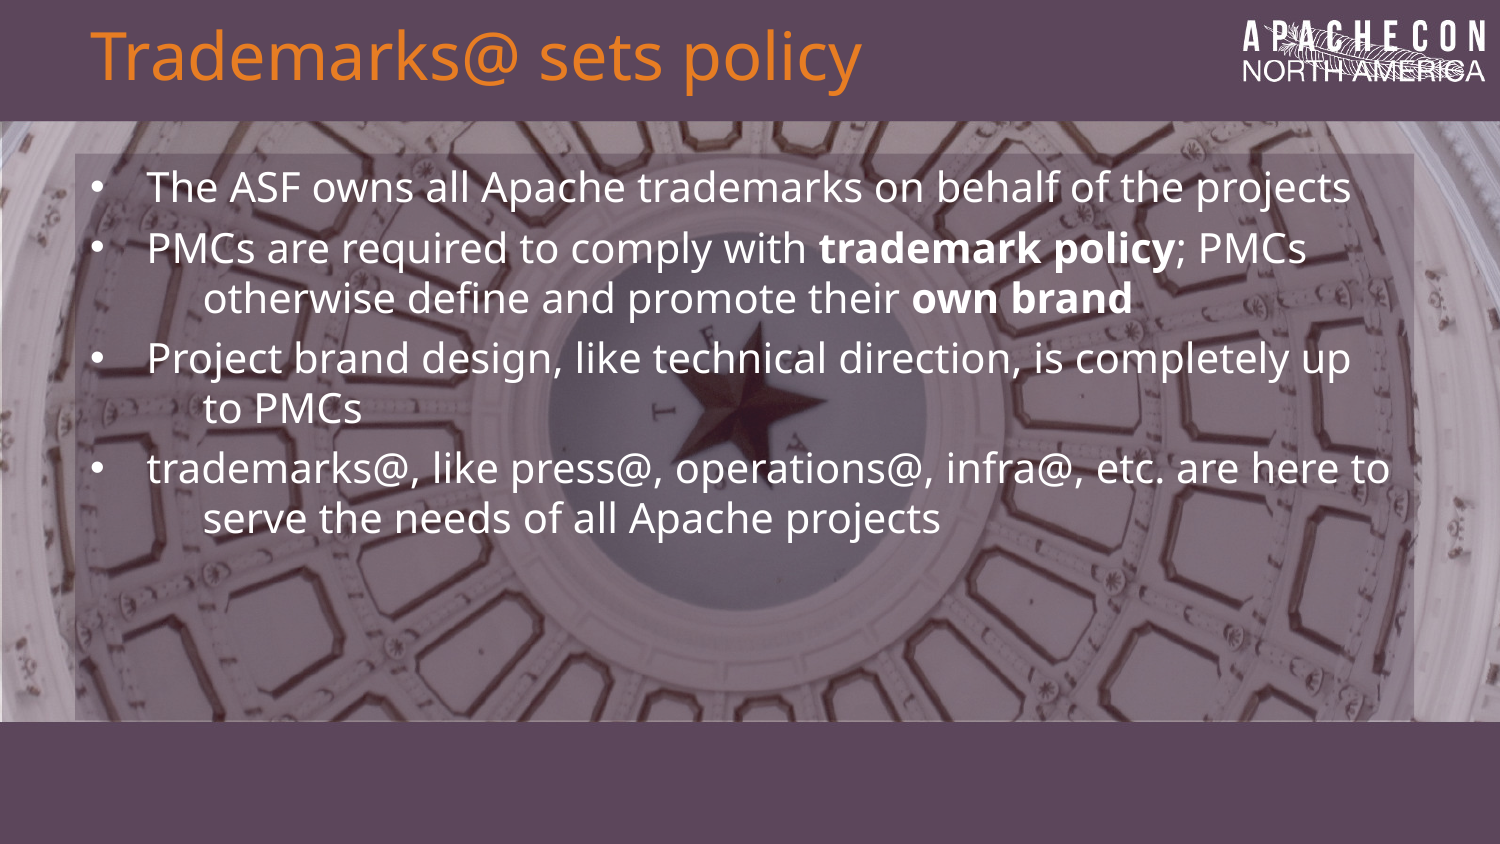

Trademarks@ sets policy
The ASF owns all Apache trademarks on behalf of the projects
PMCs are required to comply with trademark policy; PMCs otherwise define and promote their own brand
Project brand design, like technical direction, is completely up to PMCs
trademarks@, like press@, operations@, infra@, etc. are here to serve the needs of all Apache projects